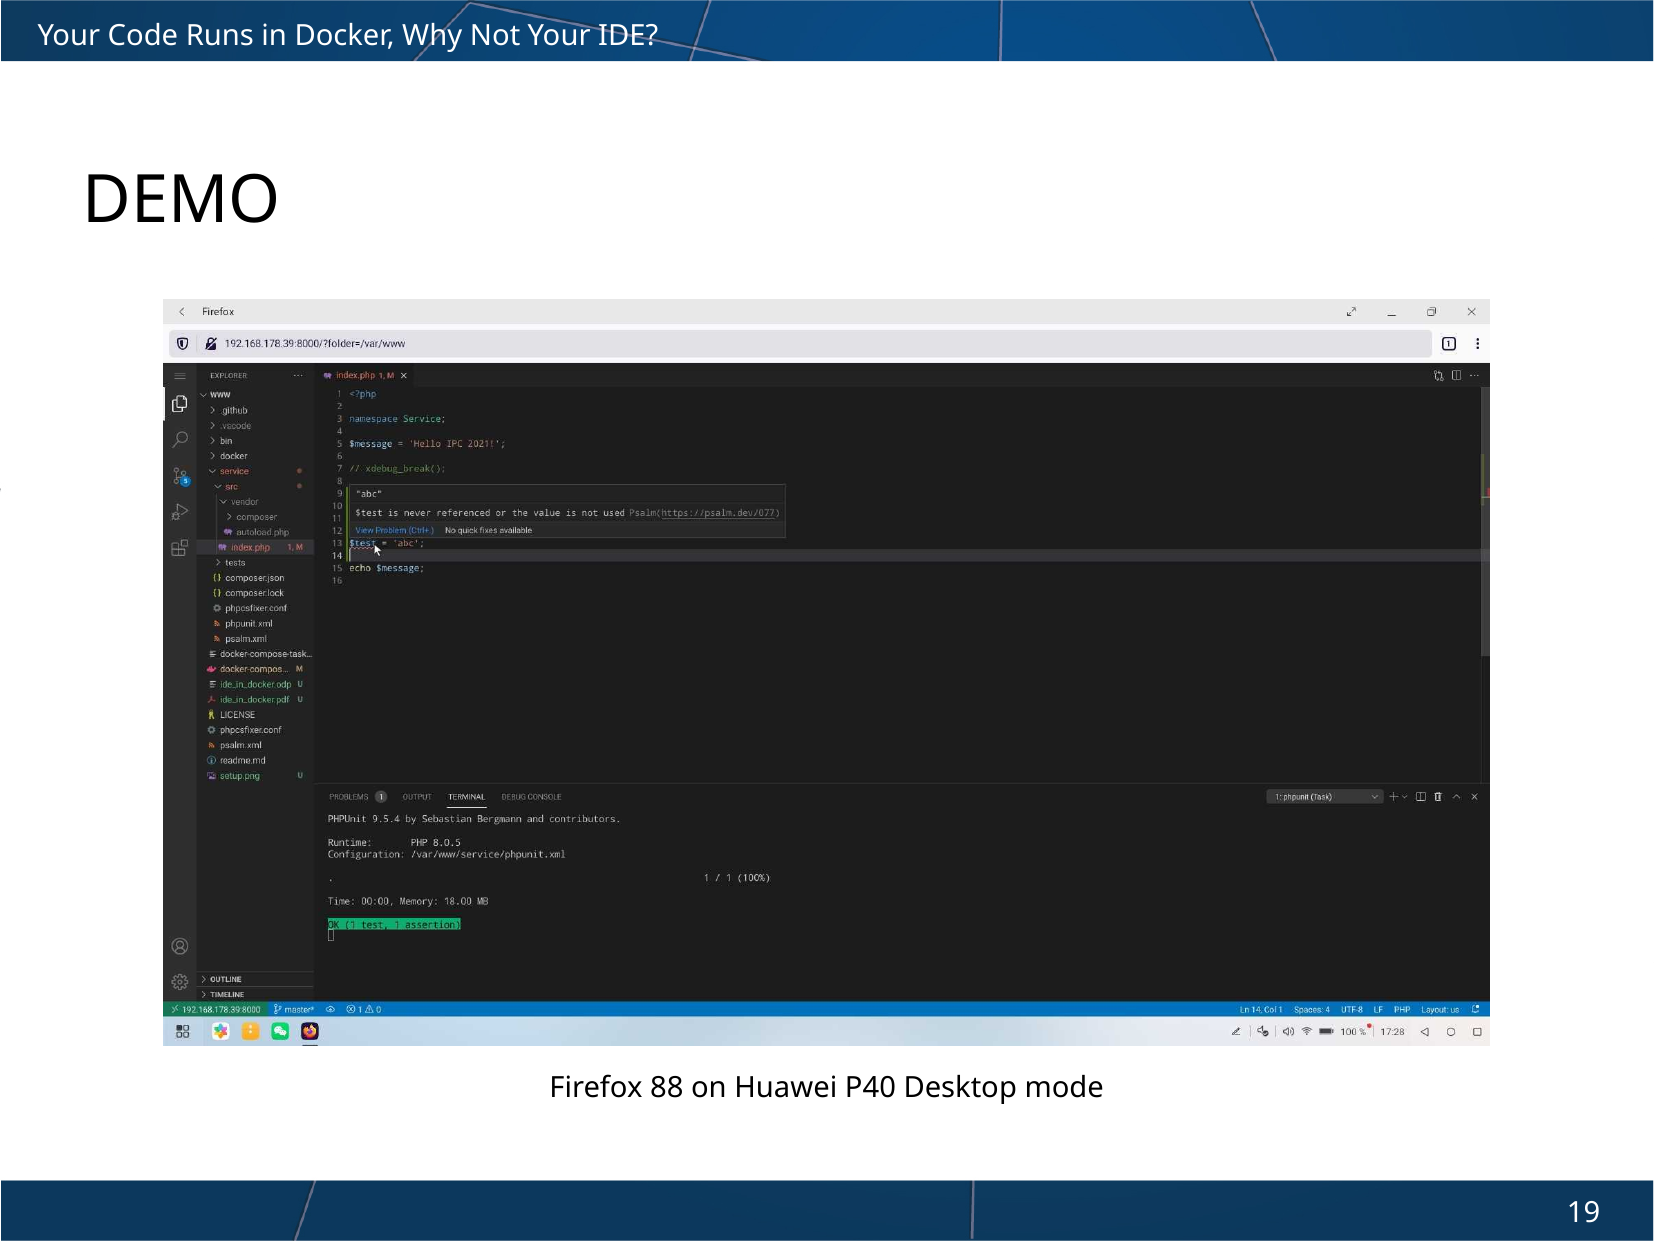

DEMO
# Firefox 88 on Huawei P40 Desktop mode
19